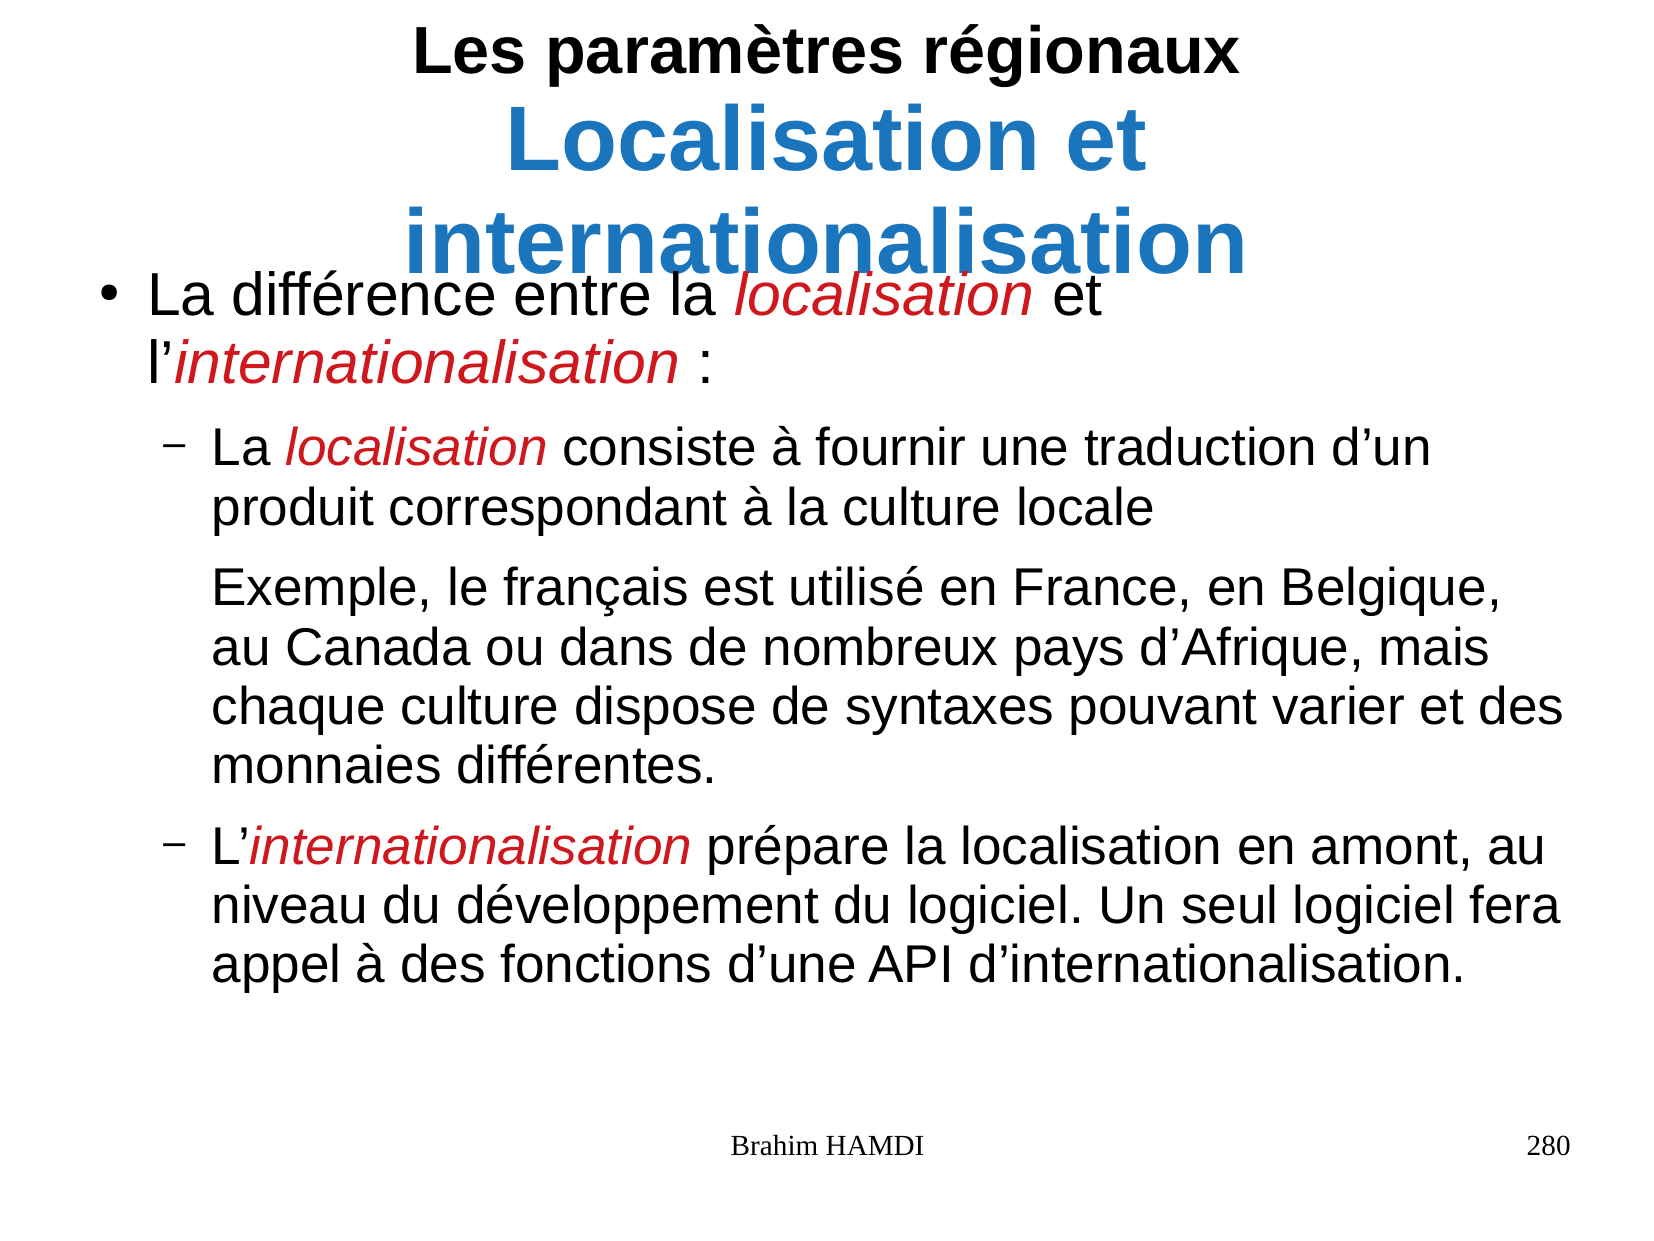

# Les paramètres régionaux Localisation et internationalisation
La différence entre la localisation et l’internationalisation :
La localisation consiste à fournir une traduction d’un produit correspondant à la culture locale
Exemple, le français est utilisé en France, en Belgique, au Canada ou dans de nombreux pays d’Afrique, mais chaque culture dispose de syntaxes pouvant varier et des monnaies différentes.
L’internationalisation prépare la localisation en amont, au niveau du développement du logiciel. Un seul logiciel fera appel à des fonctions d’une API d’internationalisation.
Brahim HAMDI
280